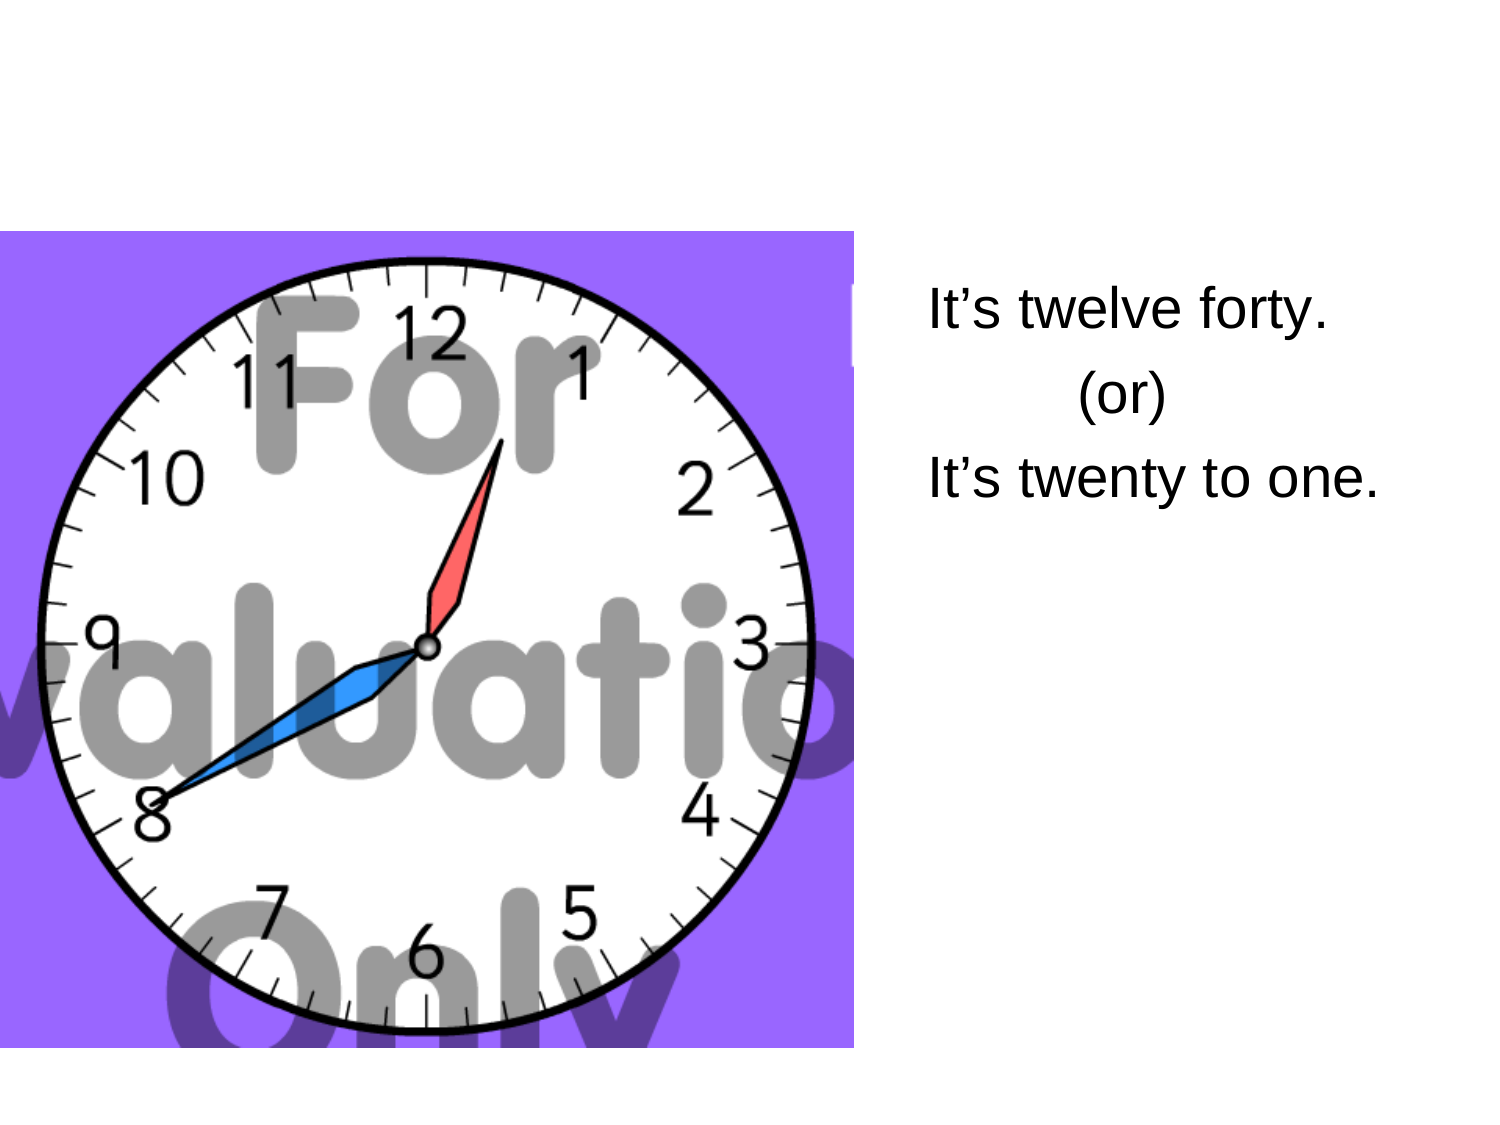

#
		It’s twelve forty.
			(or)
		It’s twenty to one.